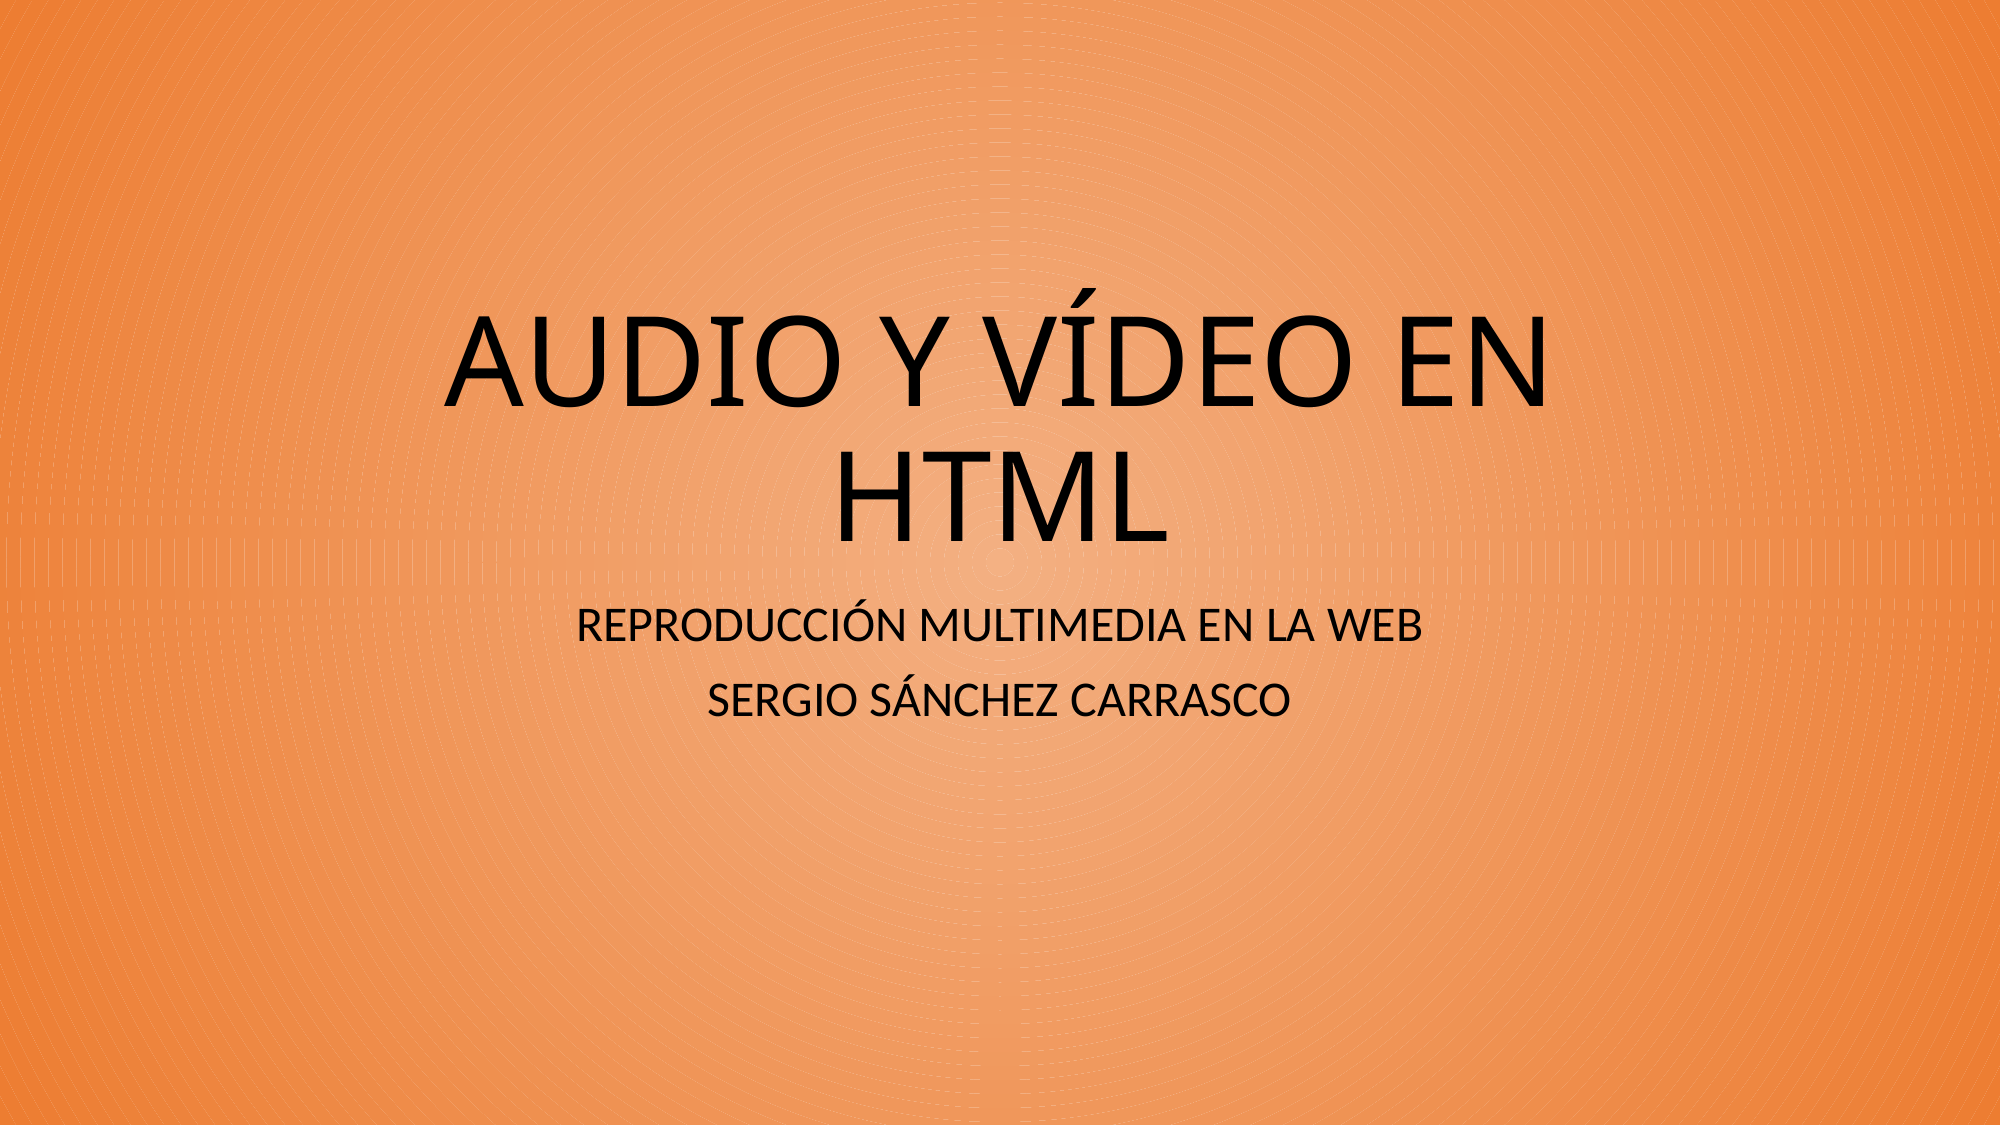

# AUDIO Y VÍDEO EN HTML
REPRODUCCIÓN MULTIMEDIA EN LA WEB
SERGIO SÁNCHEZ CARRASCO